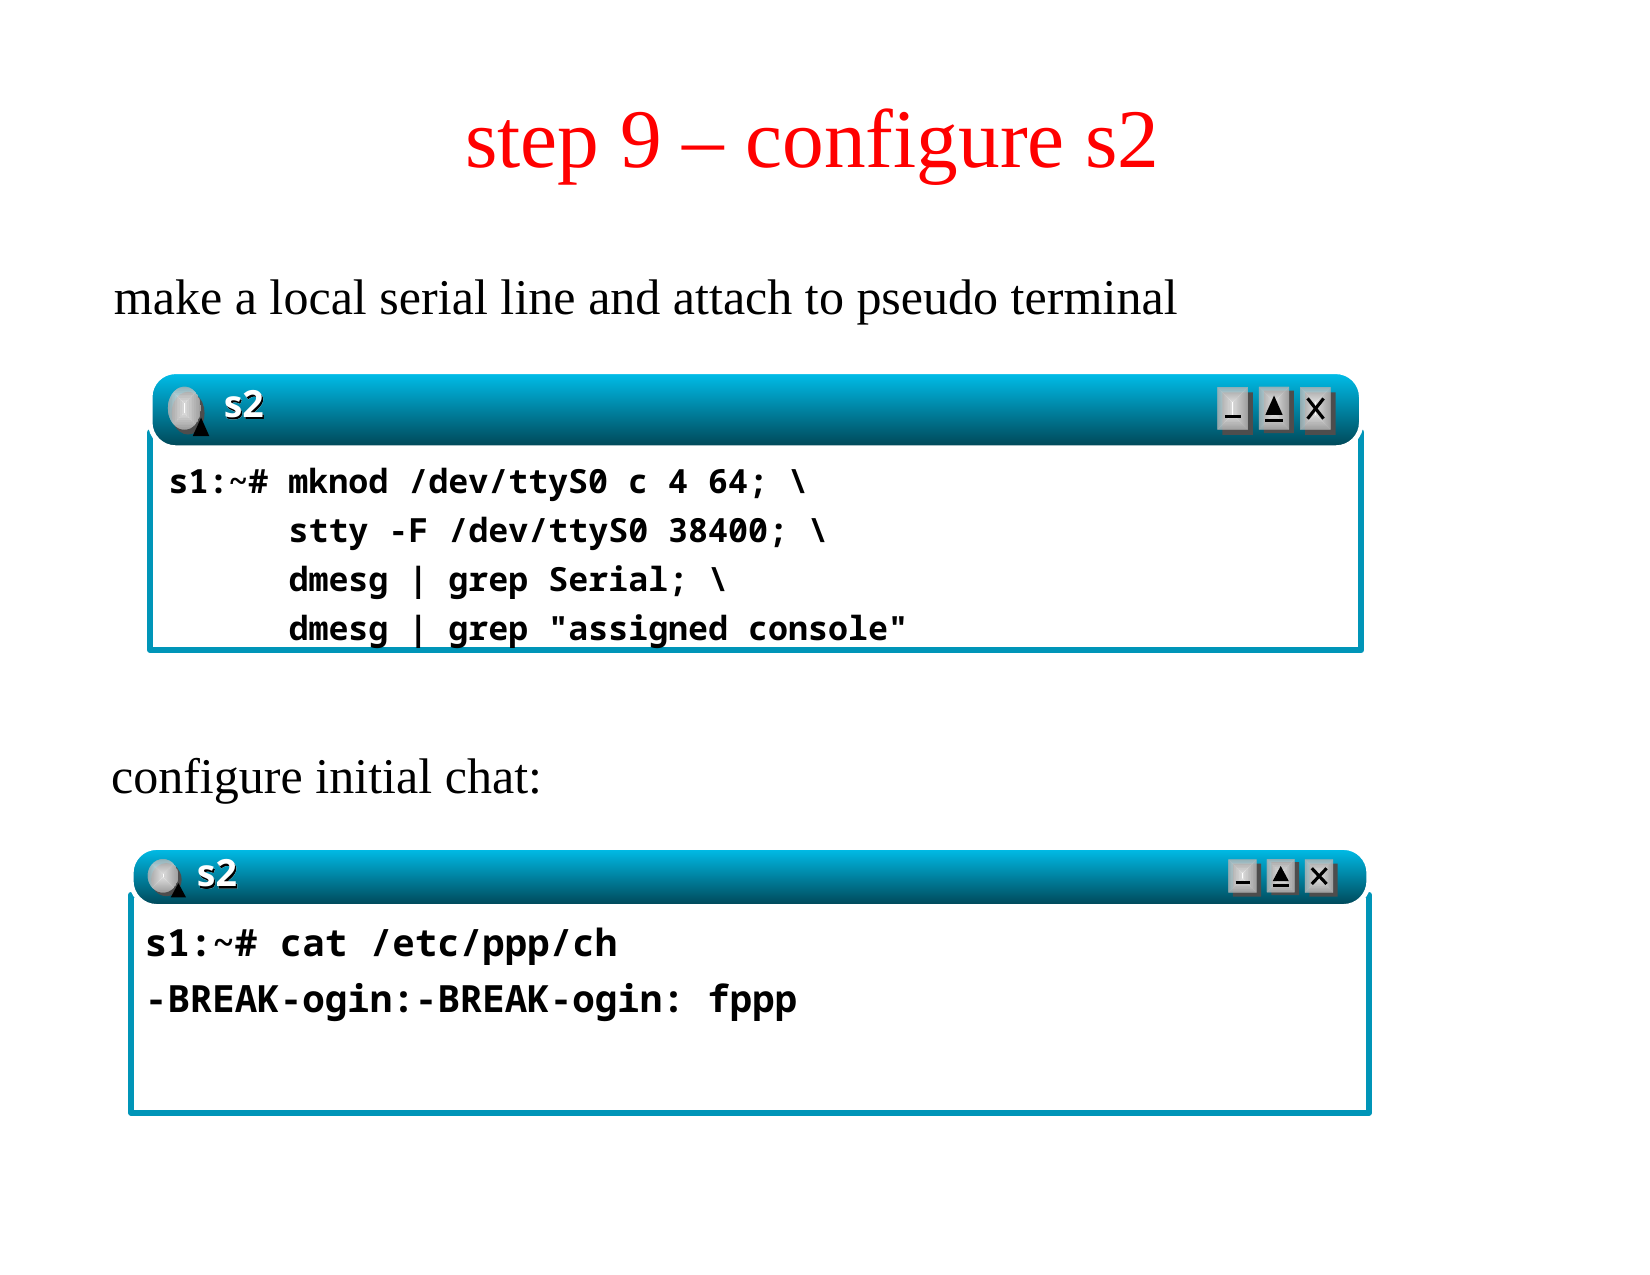

step 9 – configure s2
make a local serial line and attach to pseudo terminal
s2
 s1:~# mknod /dev/ttyS0 c 4 64; \
 stty -F /dev/ttyS0 38400; \
 dmesg | grep Serial; \
 dmesg | grep "assigned console"
configure initial chat:
s2
s1:~# cat /etc/ppp/ch
-BREAK-ogin:-BREAK-ogin: fppp